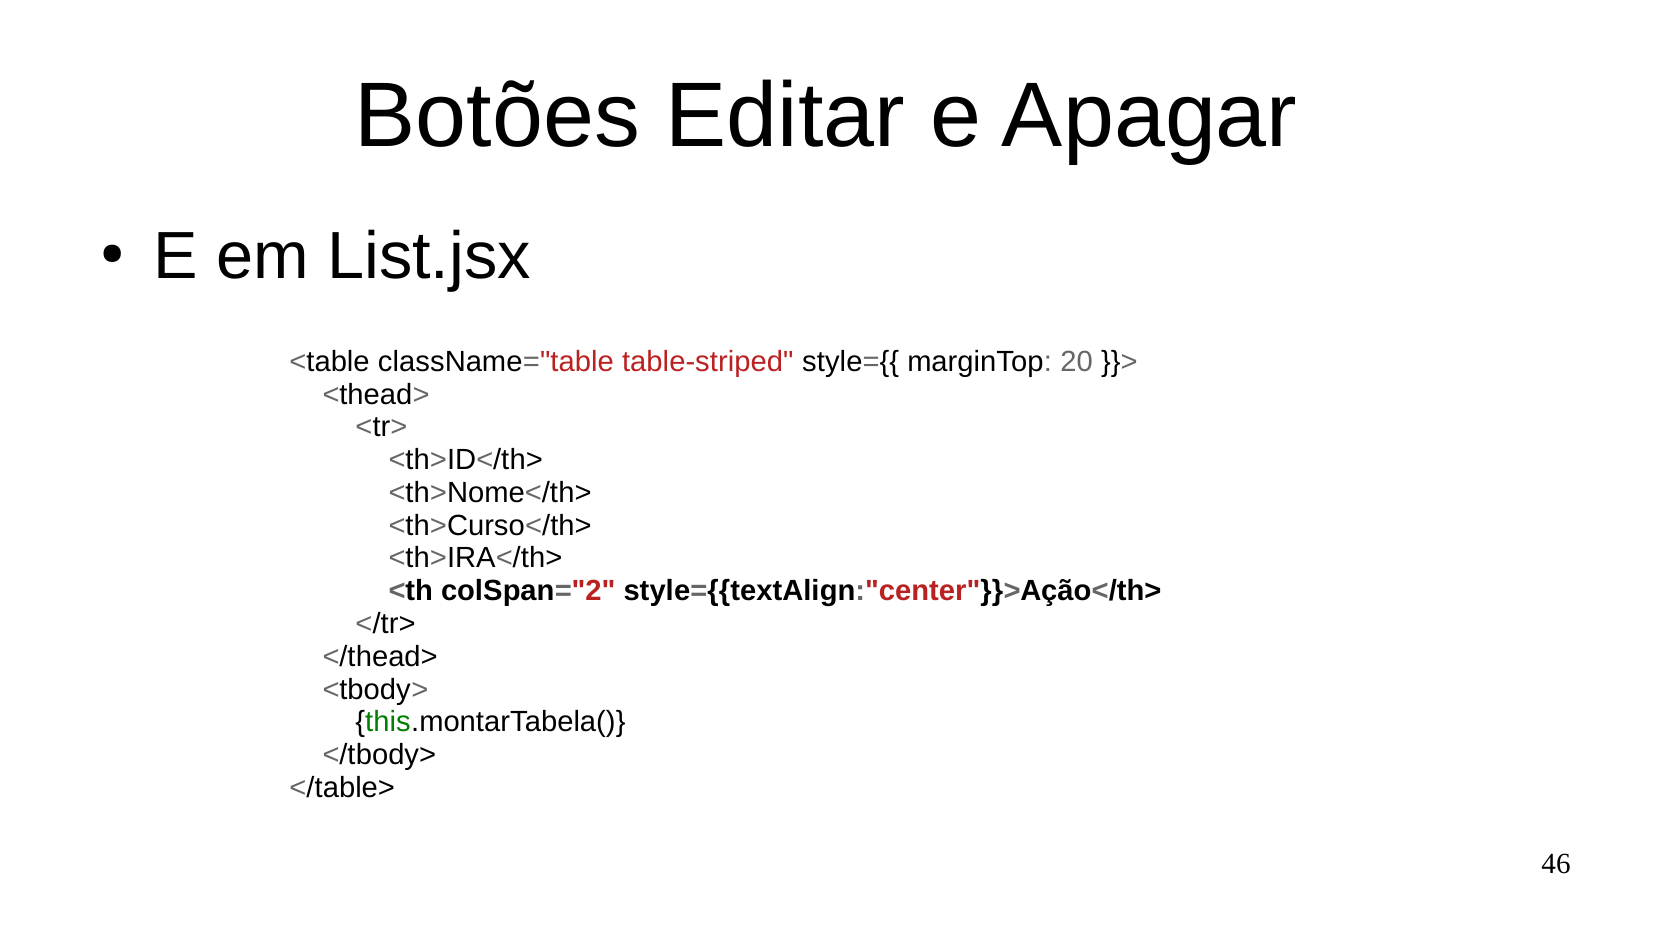

# Botões Editar e Apagar
E em List.jsx
 <table className="table table-striped" style={{ marginTop: 20 }}>
 <thead>
 <tr>
 <th>ID</th>
 <th>Nome</th>
 <th>Curso</th>
 <th>IRA</th>
 <th colSpan="2" style={{textAlign:"center"}}>Ação</th>
 </tr>
 </thead>
 <tbody>
 {this.montarTabela()}
 </tbody>
 </table>
46